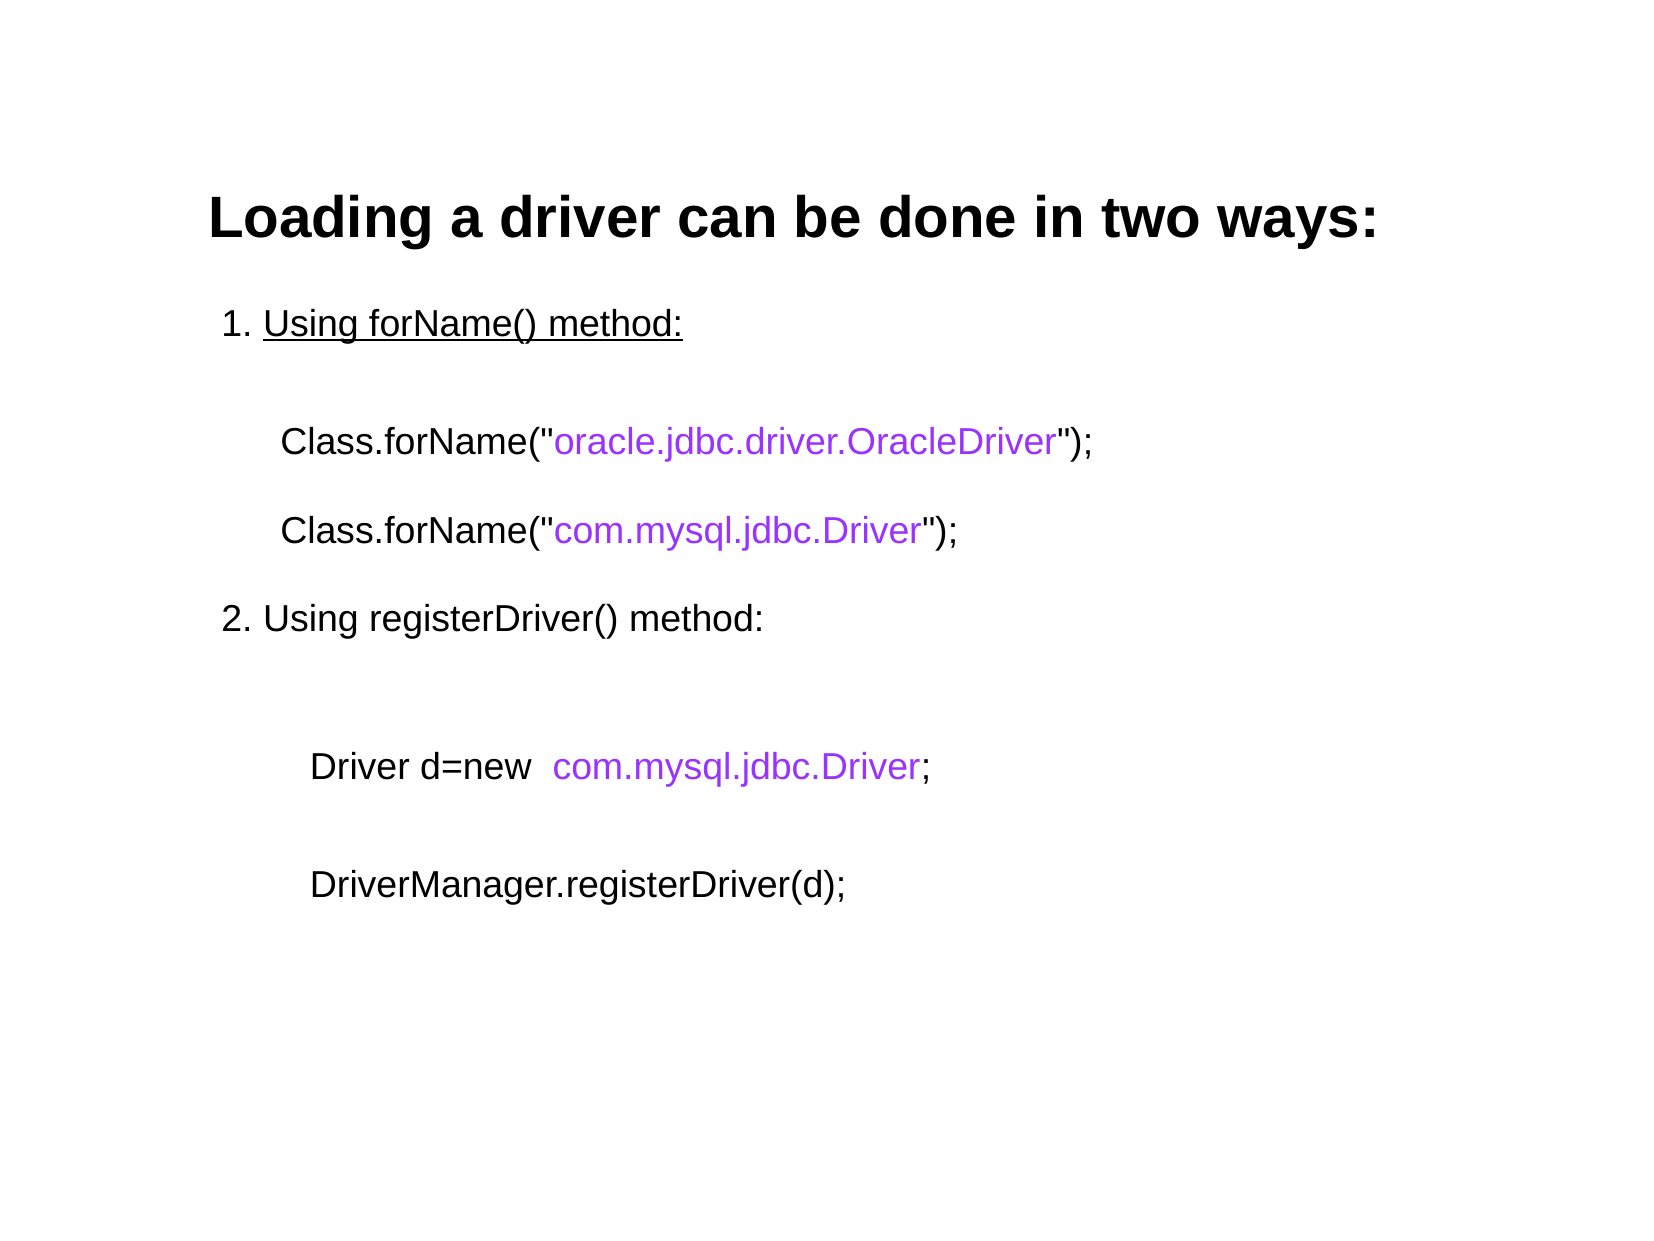

Loading a driver can be done in two ways:
1. Using forName() method:
Class.forName("oracle.jdbc.driver.OracleDriver");
Class.forName("com.mysql.jdbc.Driver");
2. Using registerDriver() method:
Driver d=new com.mysql.jdbc.Driver;
DriverManager.registerDriver(d);